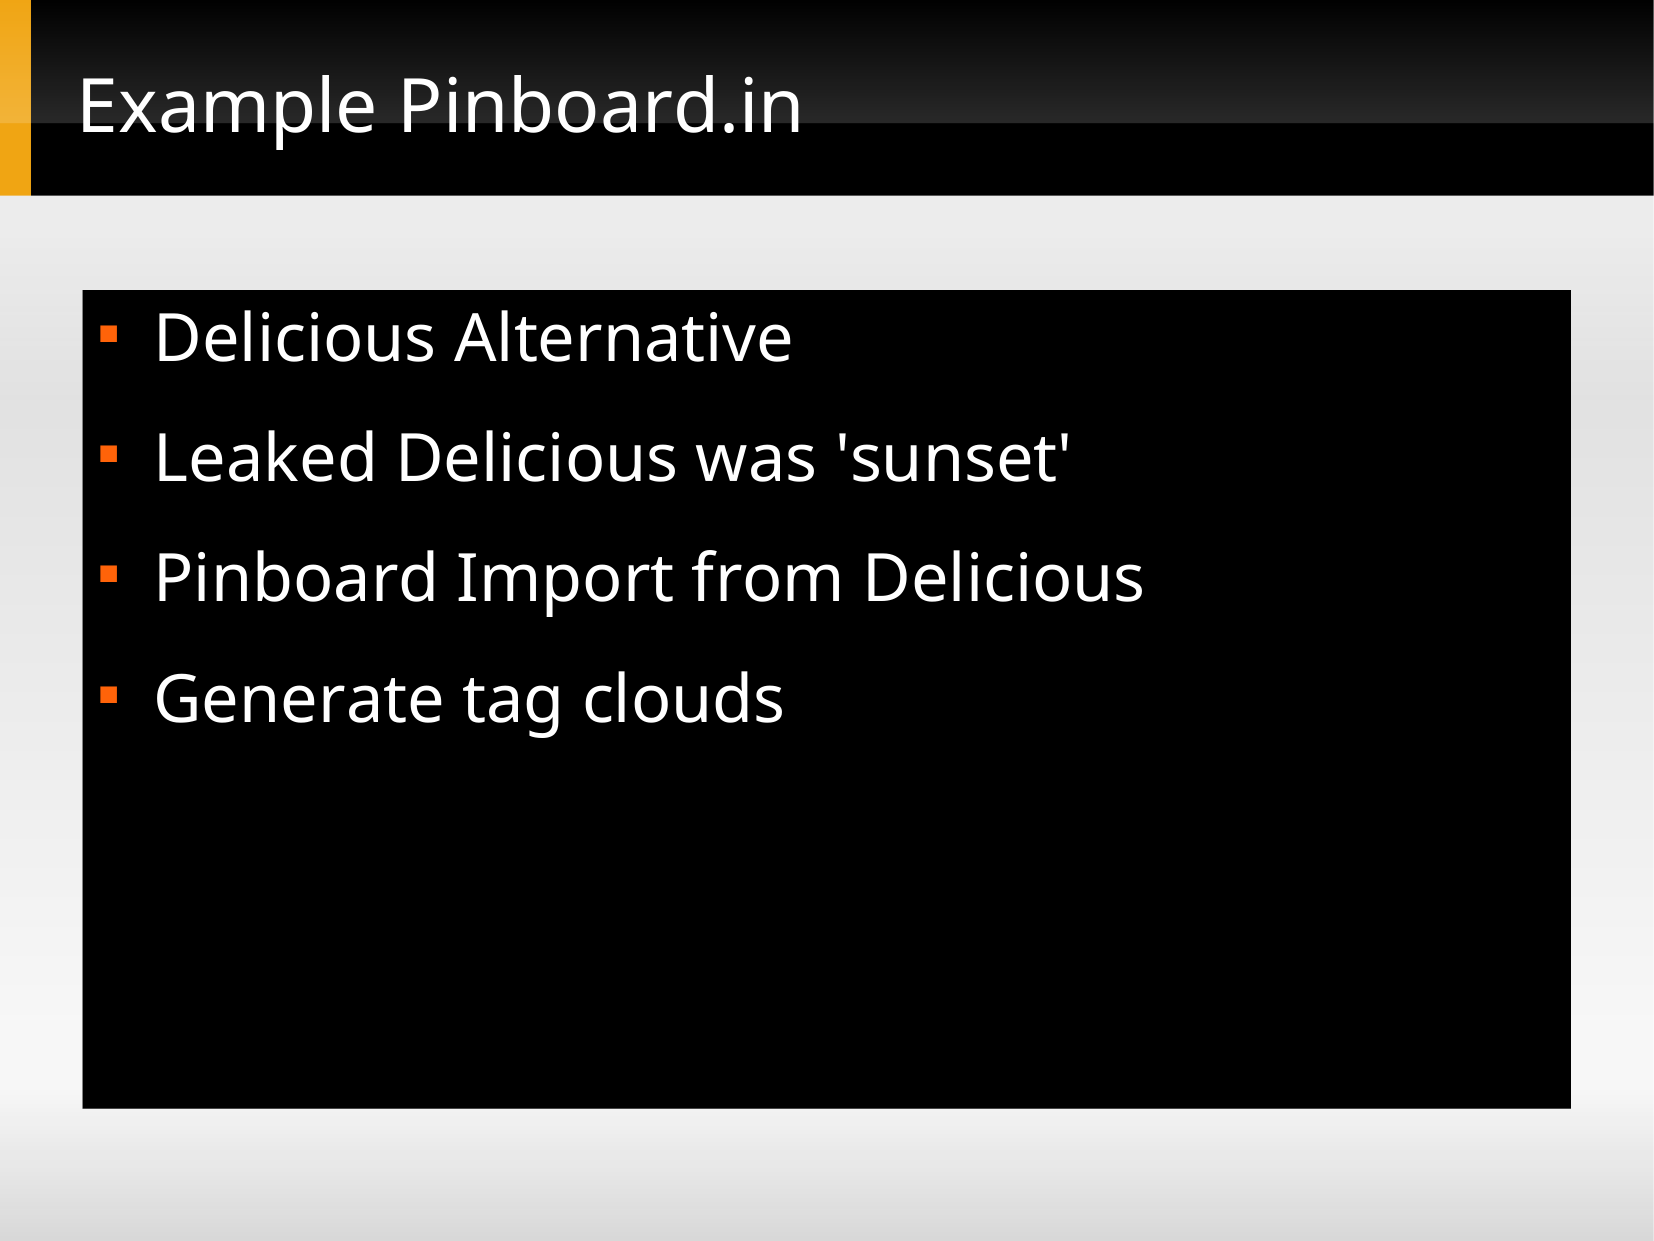

# Example Pinboard.in
Delicious Alternative
Leaked Delicious was 'sunset'
Pinboard Import from Delicious
Generate tag clouds